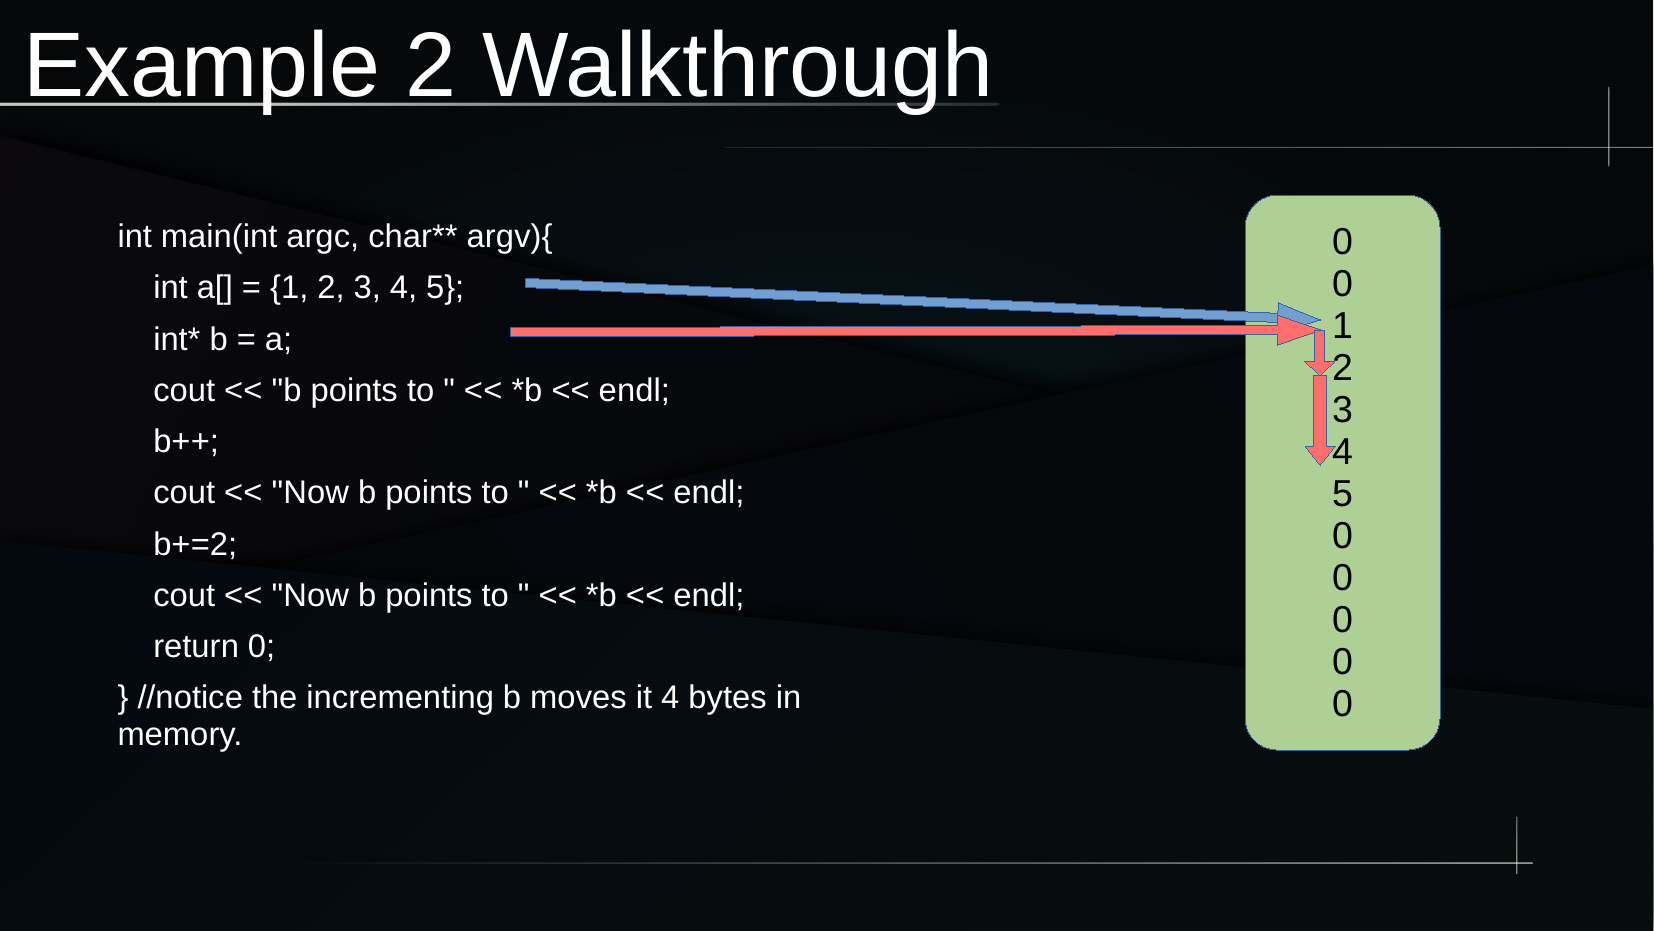

# Example 2 Walkthrough
0
0
1
2
3
4
5
0
0
0
0
0
int main(int argc, char** argv){
 int a[] = {1, 2, 3, 4, 5};
 int* b = a;
 cout << "b points to " << *b << endl;
 b++;
 cout << "Now b points to " << *b << endl;
 b+=2;
 cout << "Now b points to " << *b << endl;
 return 0;
} //notice the incrementing b moves it 4 bytes in memory.